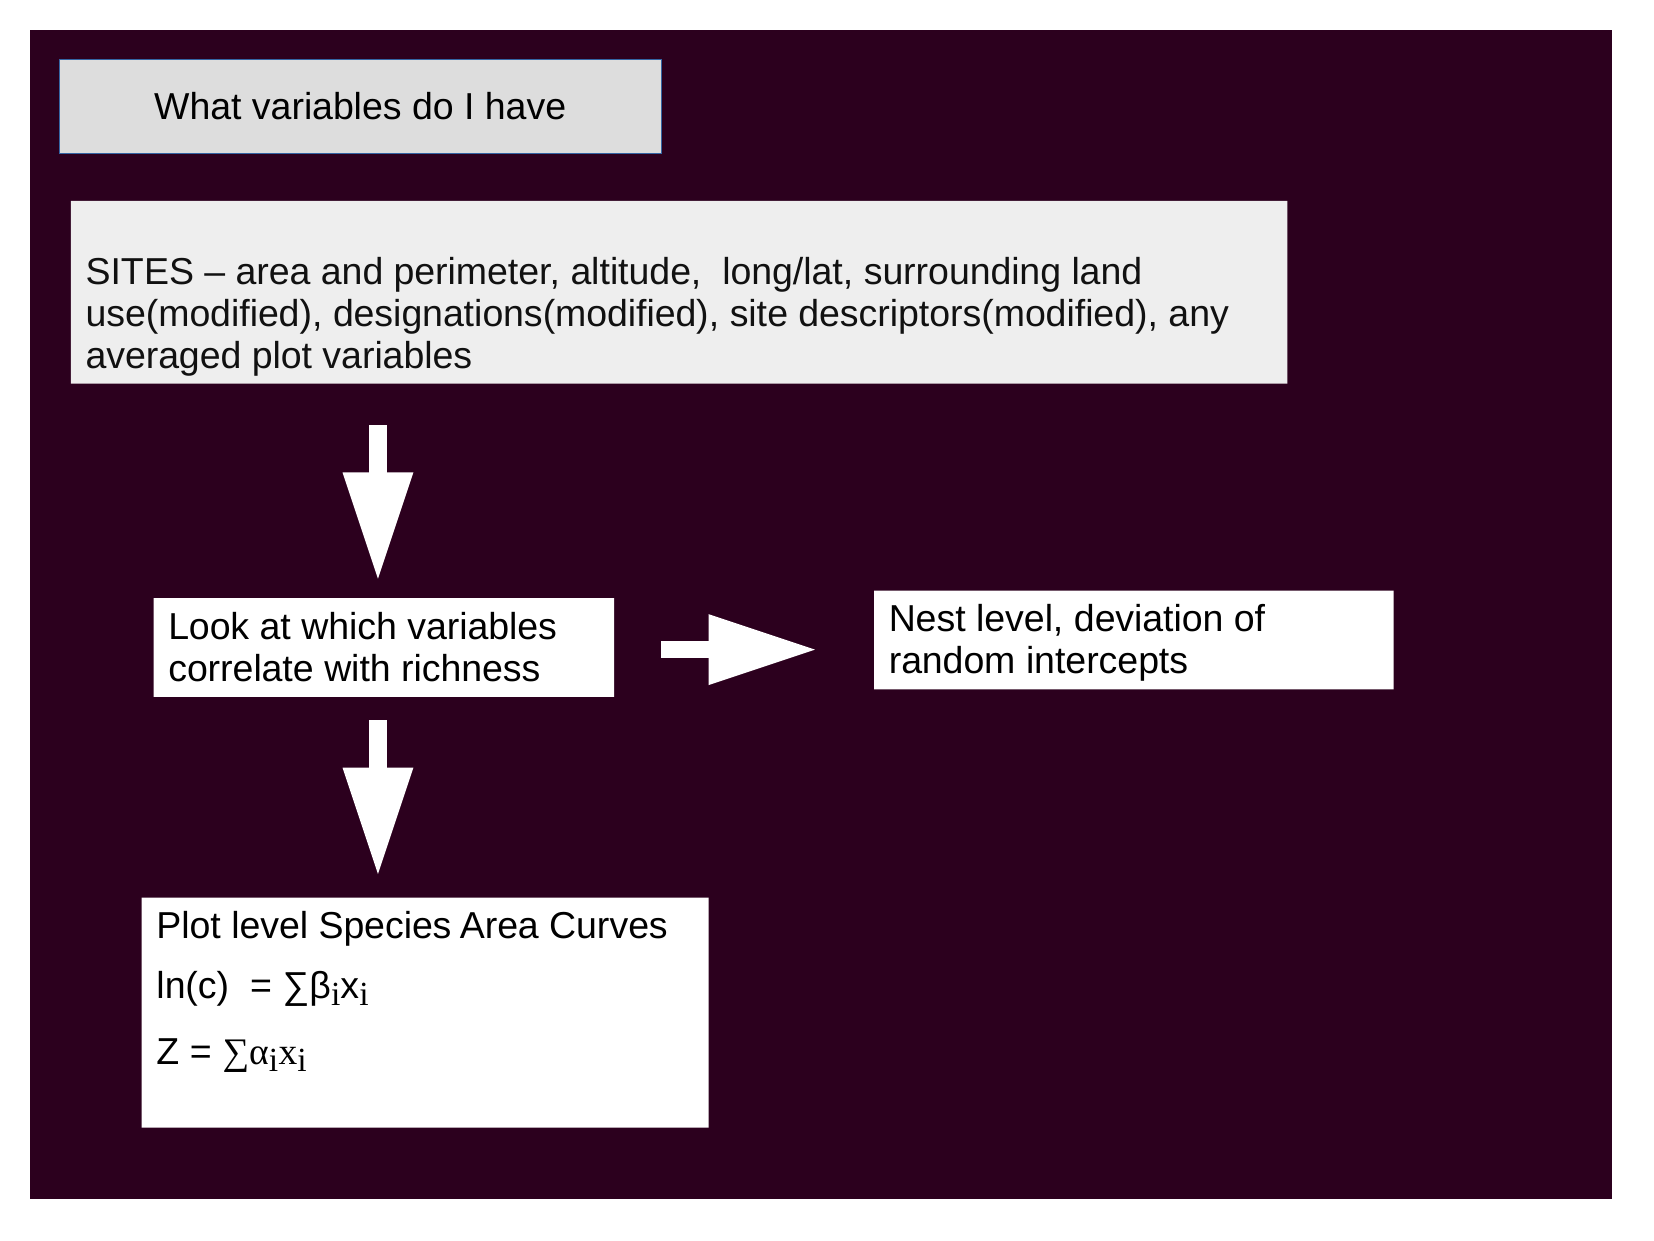

#
What variables do I have
SITES – area and perimeter, altitude, long/lat, surrounding land use(modified), designations(modified), site descriptors(modified), any averaged plot variables
Nest level, deviation of random intercepts
Look at which variables correlate with richness
Plot level Species Area Curves
ln(c) = ∑βixi
Z = ∑αixi